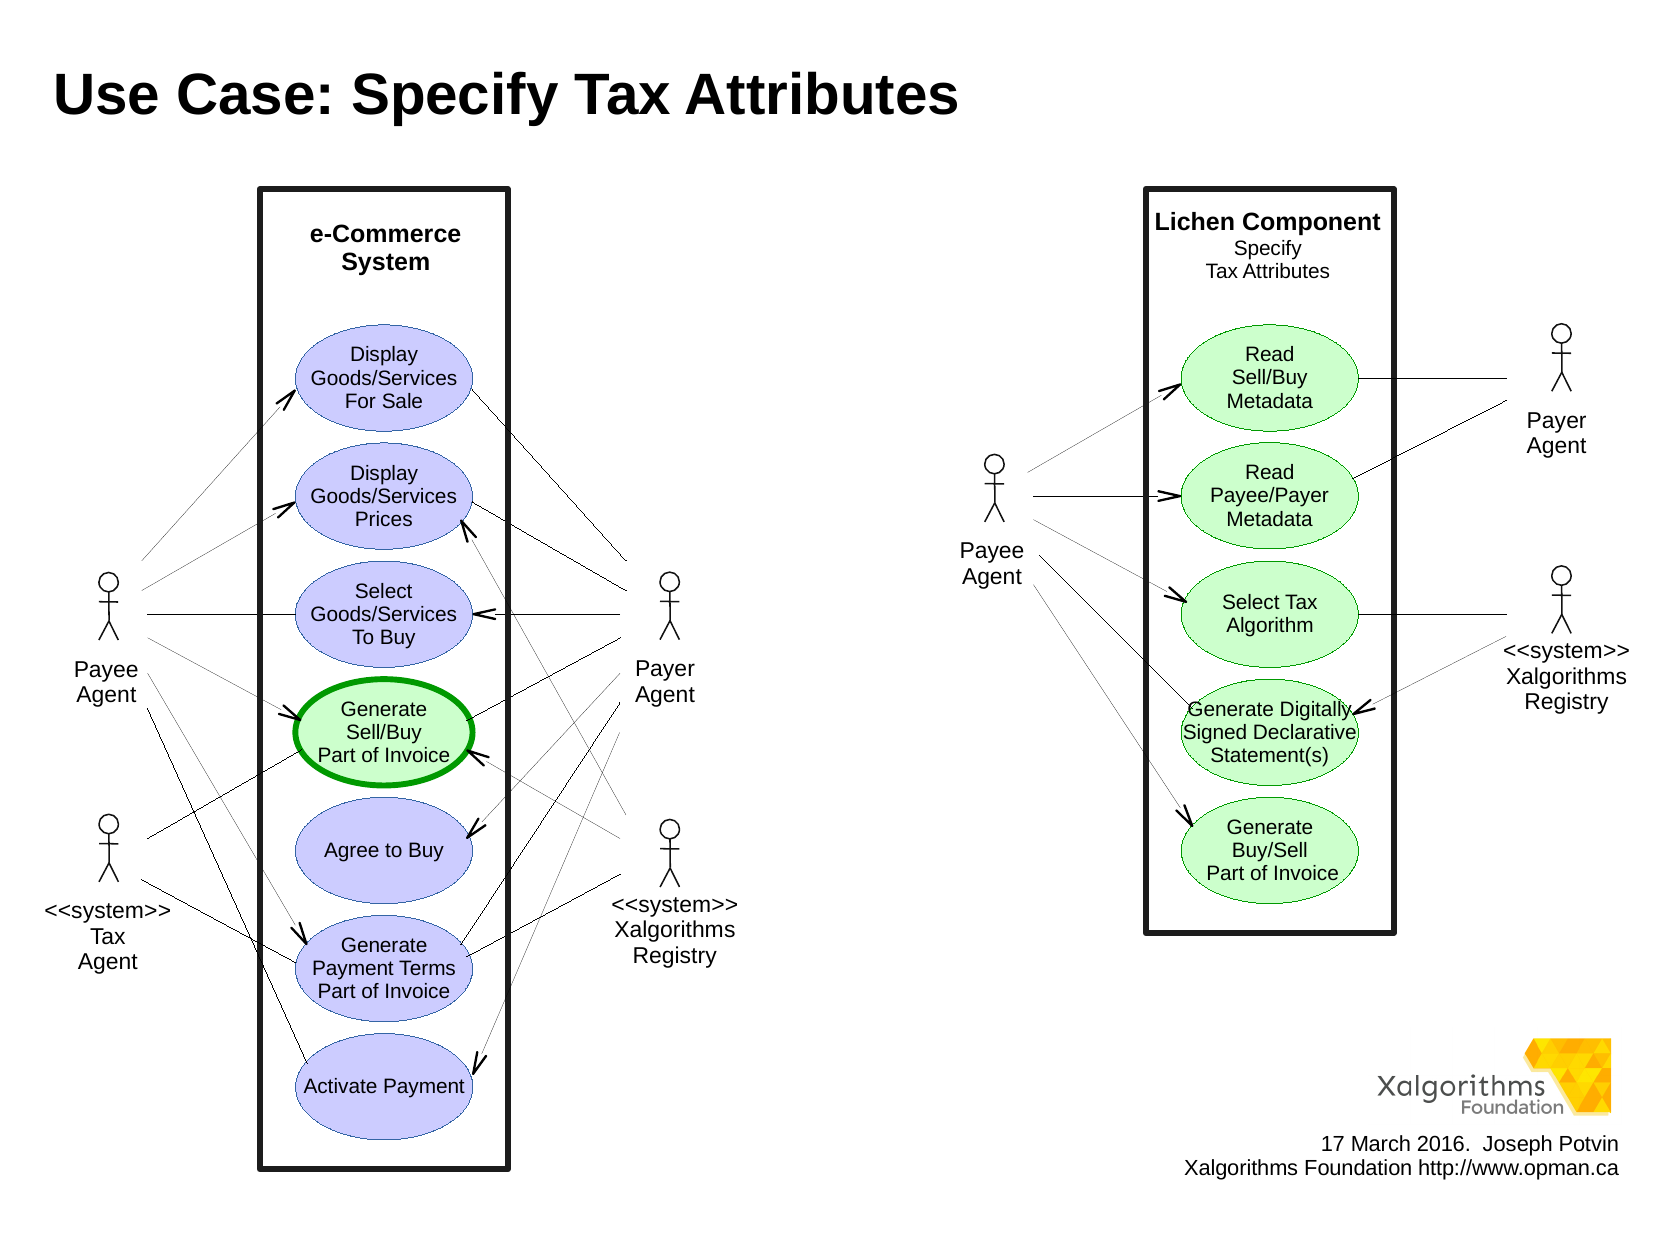

# Use Case: Specify Tax Attributes
Lichen Component
Specify
Tax Attributes
e-Commerce
System
Read
Sell/Buy
Metadata
Display
Goods/Services
For Sale
Payer
Agent
Read
Payee/Payer
Metadata
Display
Goods/Services
Prices
Payee
Agent
Select
Goods/Services
To Buy
Select Tax
Algorithm
<<system>>
Xalgorithms Registry
Payer
Agent
Payee
Agent
Generate
Sell/Buy
Part of Invoice
Generate Digitally
Signed Declarative
Statement(s)
Agree to Buy
Generate
Buy/Sell
 Part of Invoice
<<system>>
Xalgorithms Registry
<<system>>
Tax
Agent
Generate
Payment Terms
Part of Invoice
Activate Payment
17 March 2016. Joseph Potvin
Xalgorithms Foundation http://www.opman.ca